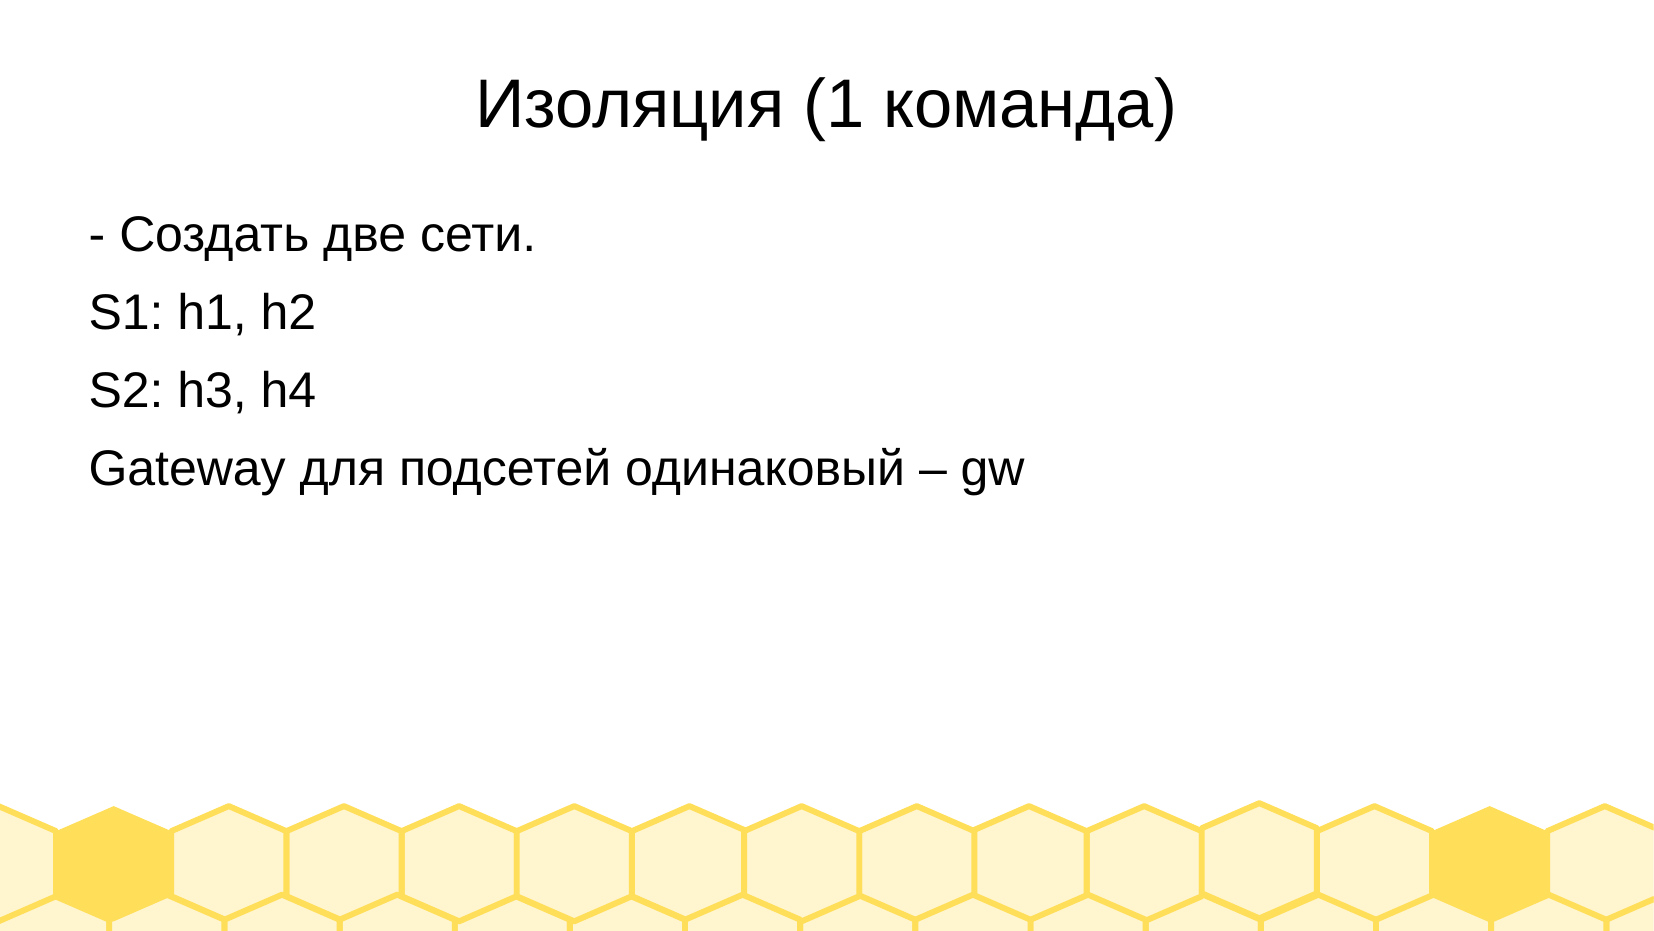

# Изоляция (1 команда)
- Создать две сети.
S1: h1, h2
S2: h3, h4
Gateway для подсетей одинаковый – gw